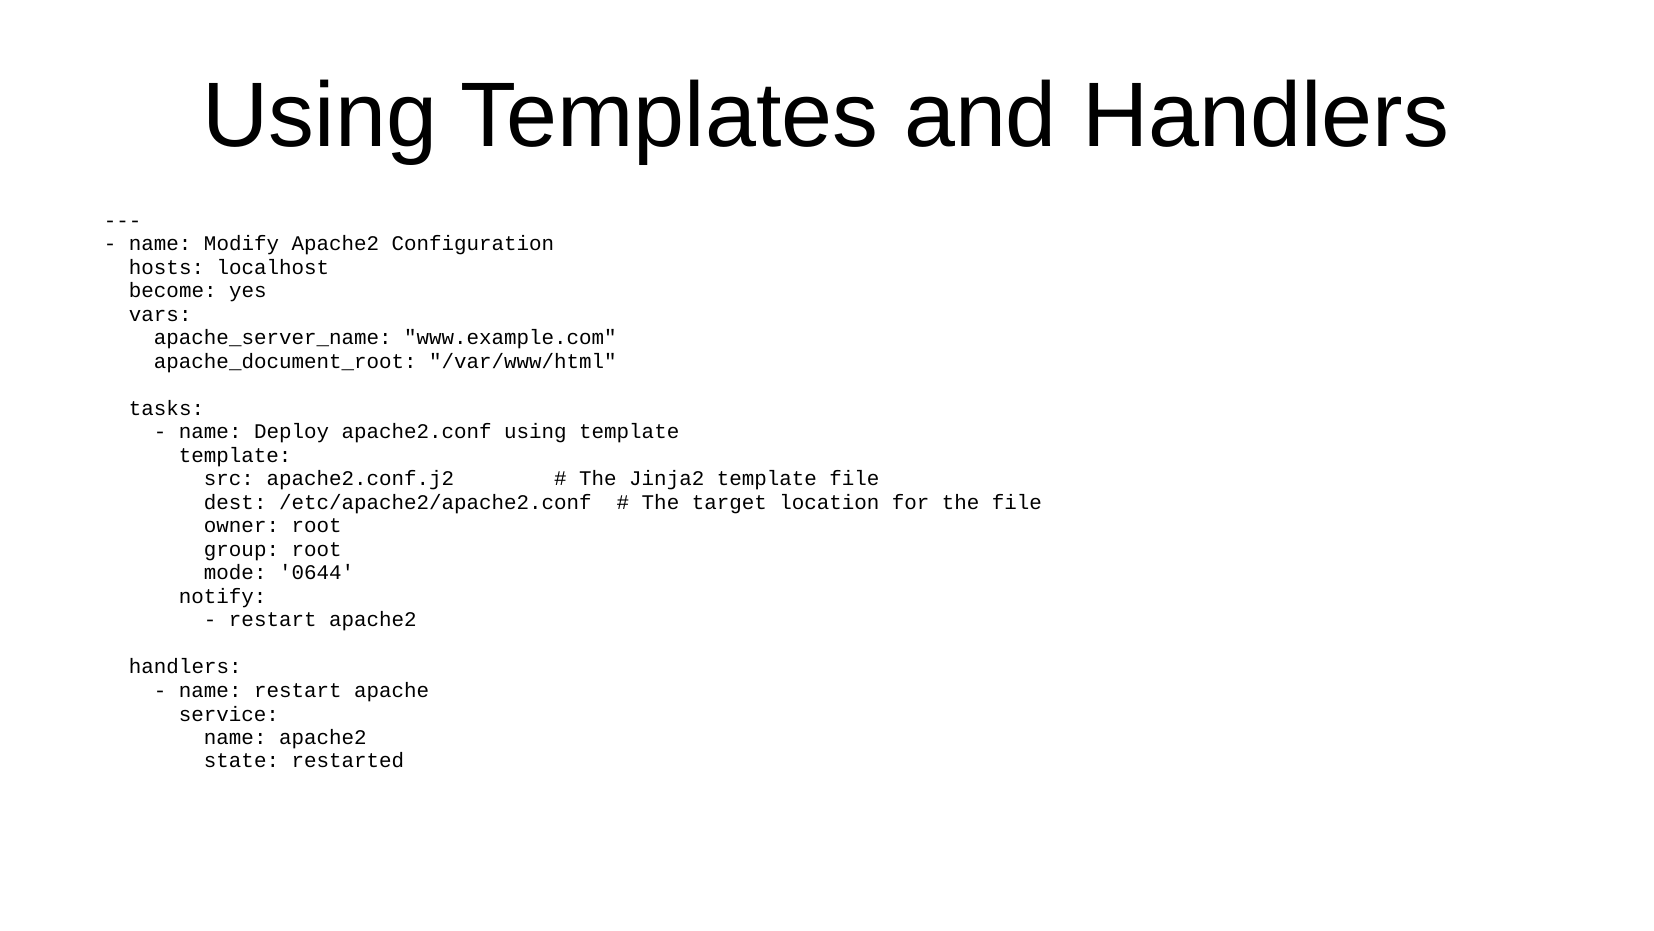

# Using Templates and Handlers
---
- name: Modify Apache2 Configuration
 hosts: localhost
 become: yes
 vars:
 apache_server_name: "www.example.com"
 apache_document_root: "/var/www/html"
 tasks:
 - name: Deploy apache2.conf using template
 template:
 src: apache2.conf.j2 # The Jinja2 template file
 dest: /etc/apache2/apache2.conf # The target location for the file
 owner: root
 group: root
 mode: '0644'
 notify:
 - restart apache2
 handlers:
 - name: restart apache
 service:
 name: apache2
 state: restarted